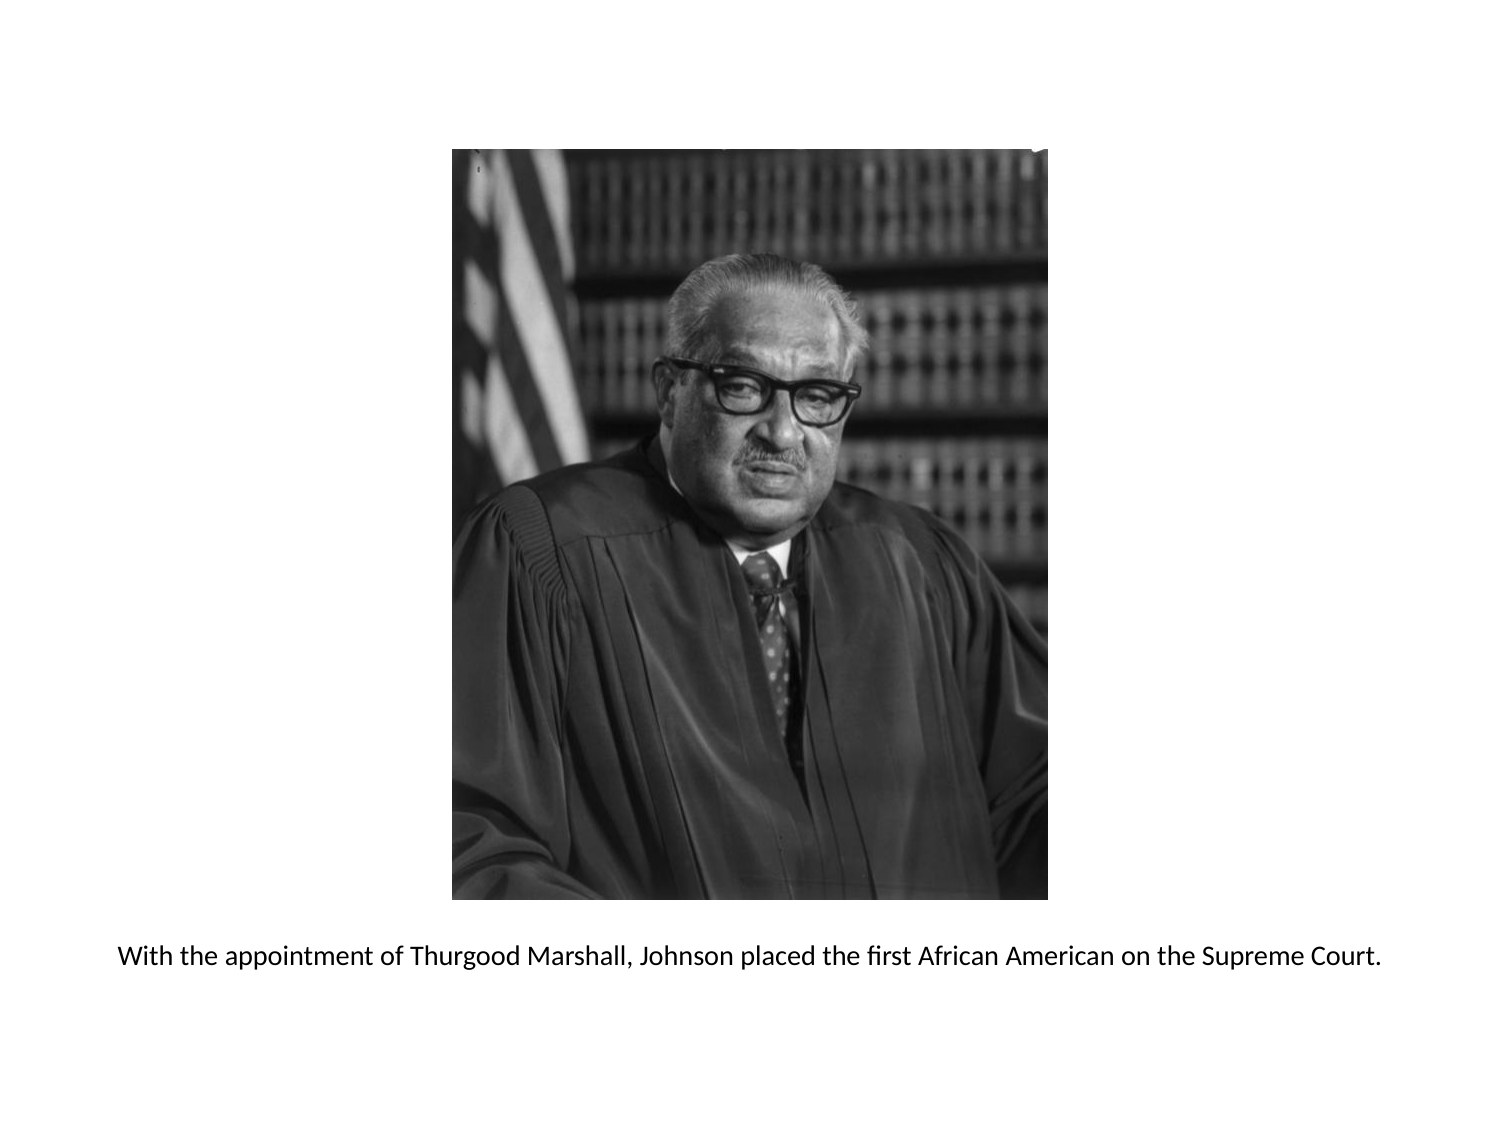

With the appointment of Thurgood Marshall, Johnson placed the first African American on the Supreme Court.